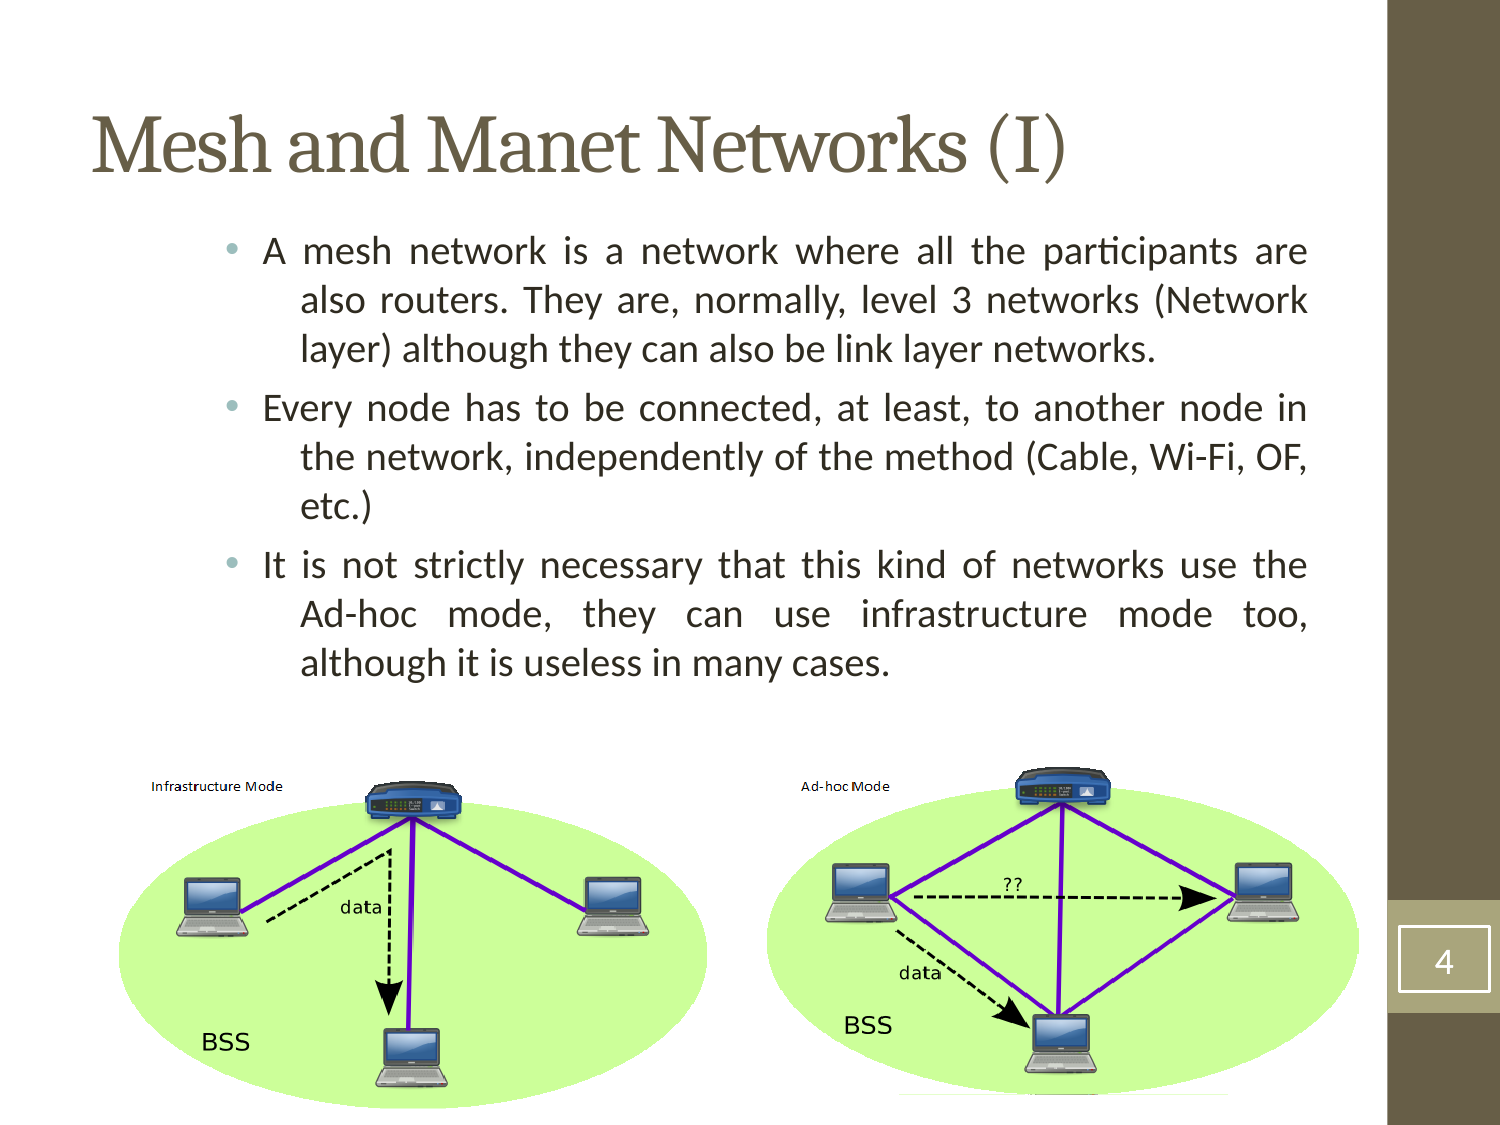

# Mesh and Manet Networks (I)
A mesh network is a network where all the participants are also routers. They are, normally, level 3 networks (Network layer) although they can also be link layer networks.
Every node has to be connected, at least, to another node in the network, independently of the method (Cable, Wi-Fi, OF, etc.)
It is not strictly necessary that this kind of networks use the Ad-hoc mode, they can use infrastructure mode too, although it is useless in many cases.
4